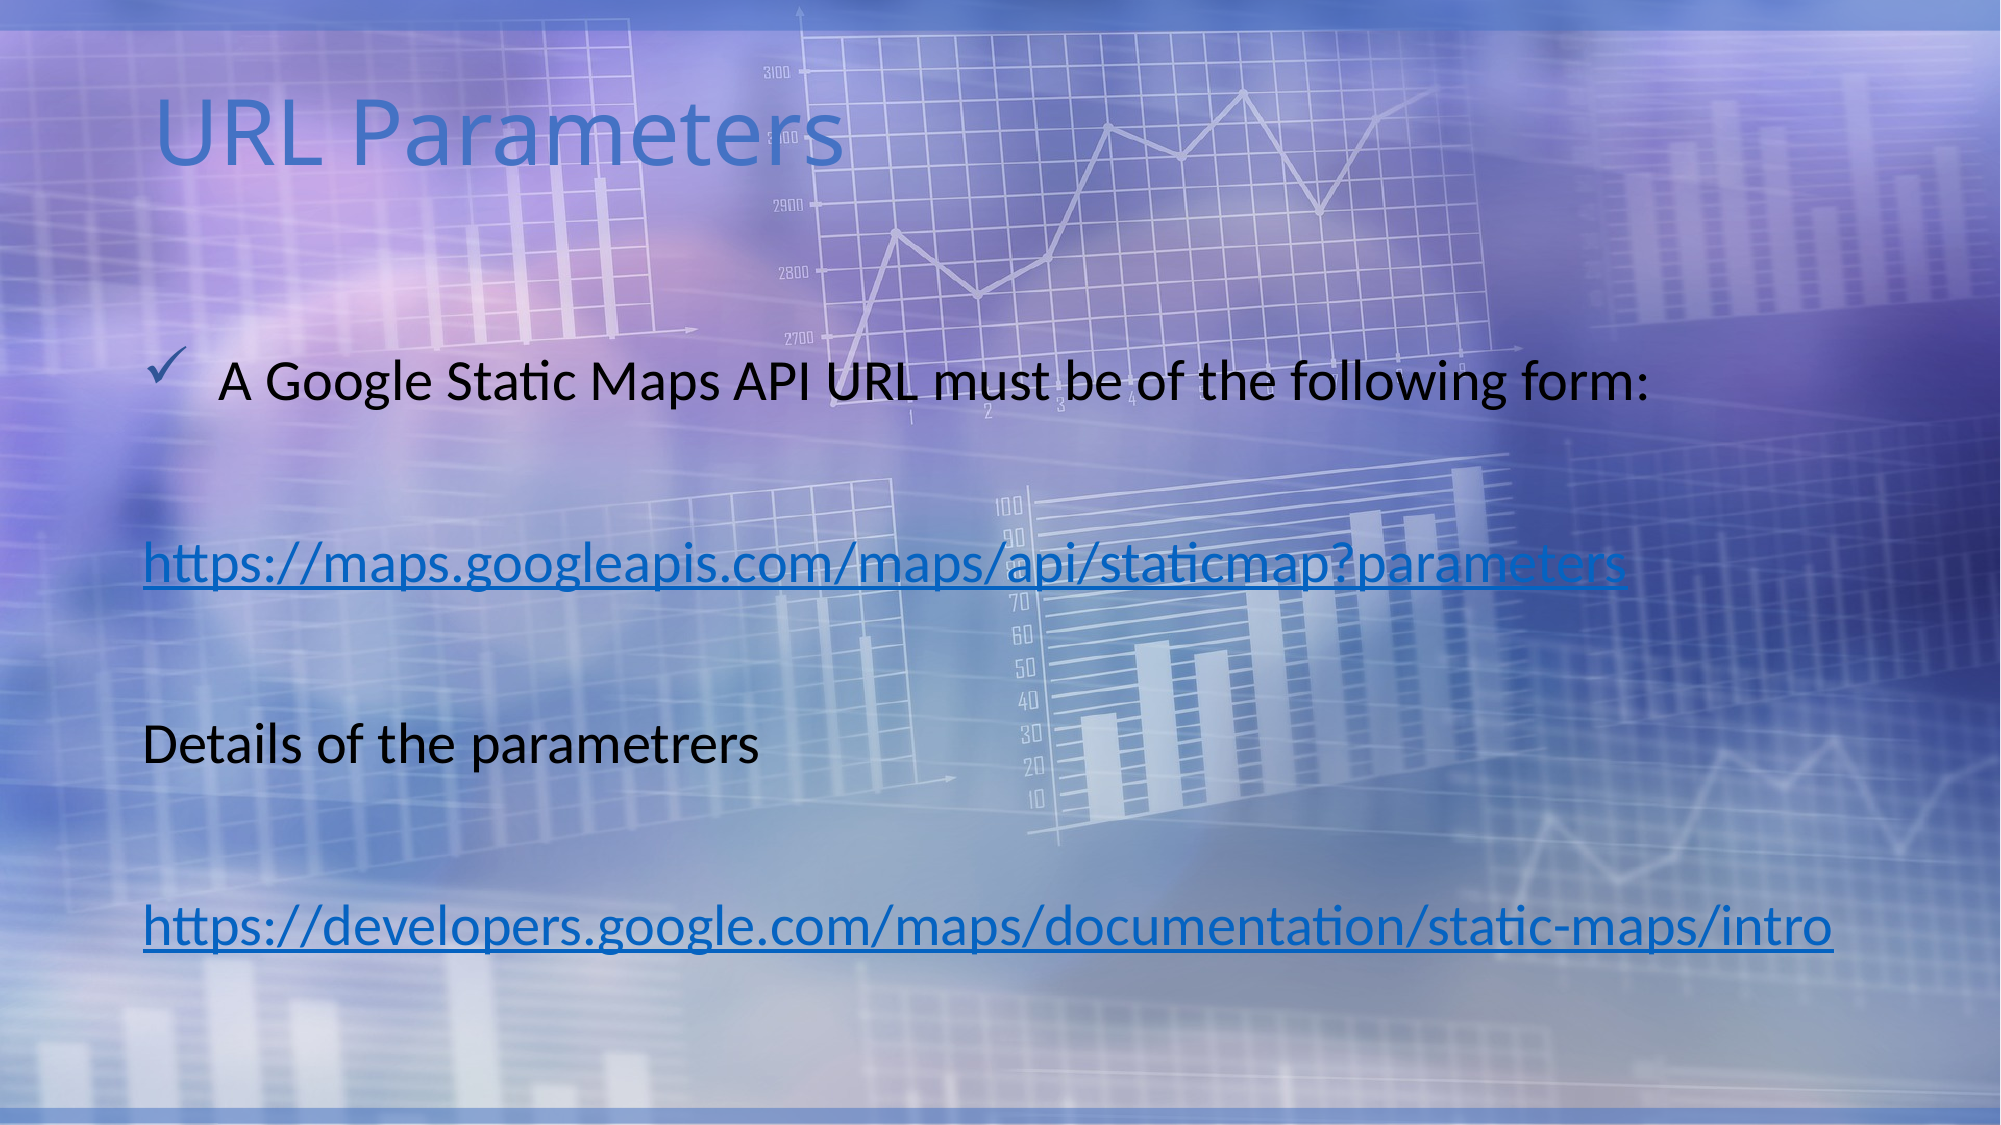

# URL Parameters
A Google Static Maps API URL must be of the following form:
https://maps.googleapis.com/maps/api/staticmap?parameters
Details of the parametrers
https://developers.google.com/maps/documentation/static-maps/intro